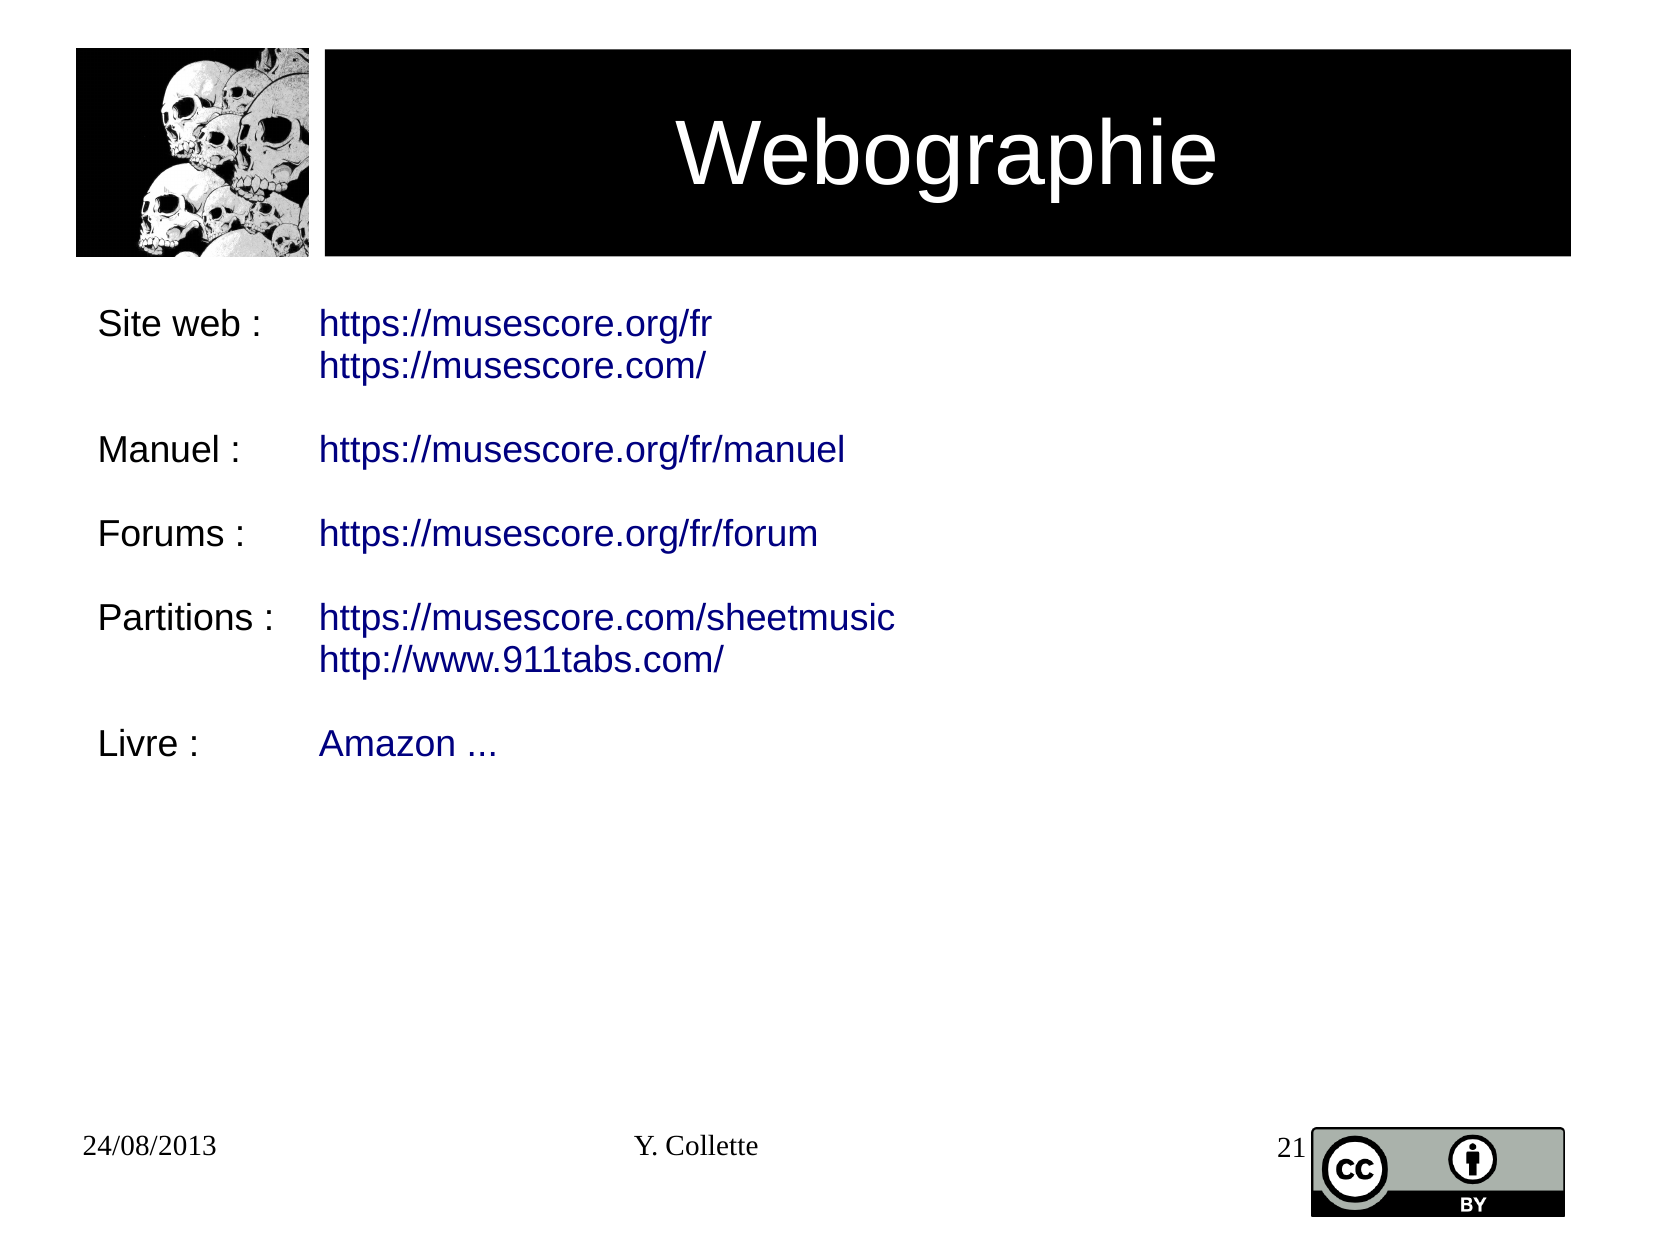

# Webographie
Site web : 	https://musescore.org/fr
			https://musescore.com/
Manuel :		https://musescore.org/fr/manuel
Forums :	https://musescore.org/fr/forum
Partitions :	https://musescore.com/sheetmusic
			http://www.911tabs.com/
Livre :		Amazon ...
Y. Collette
21